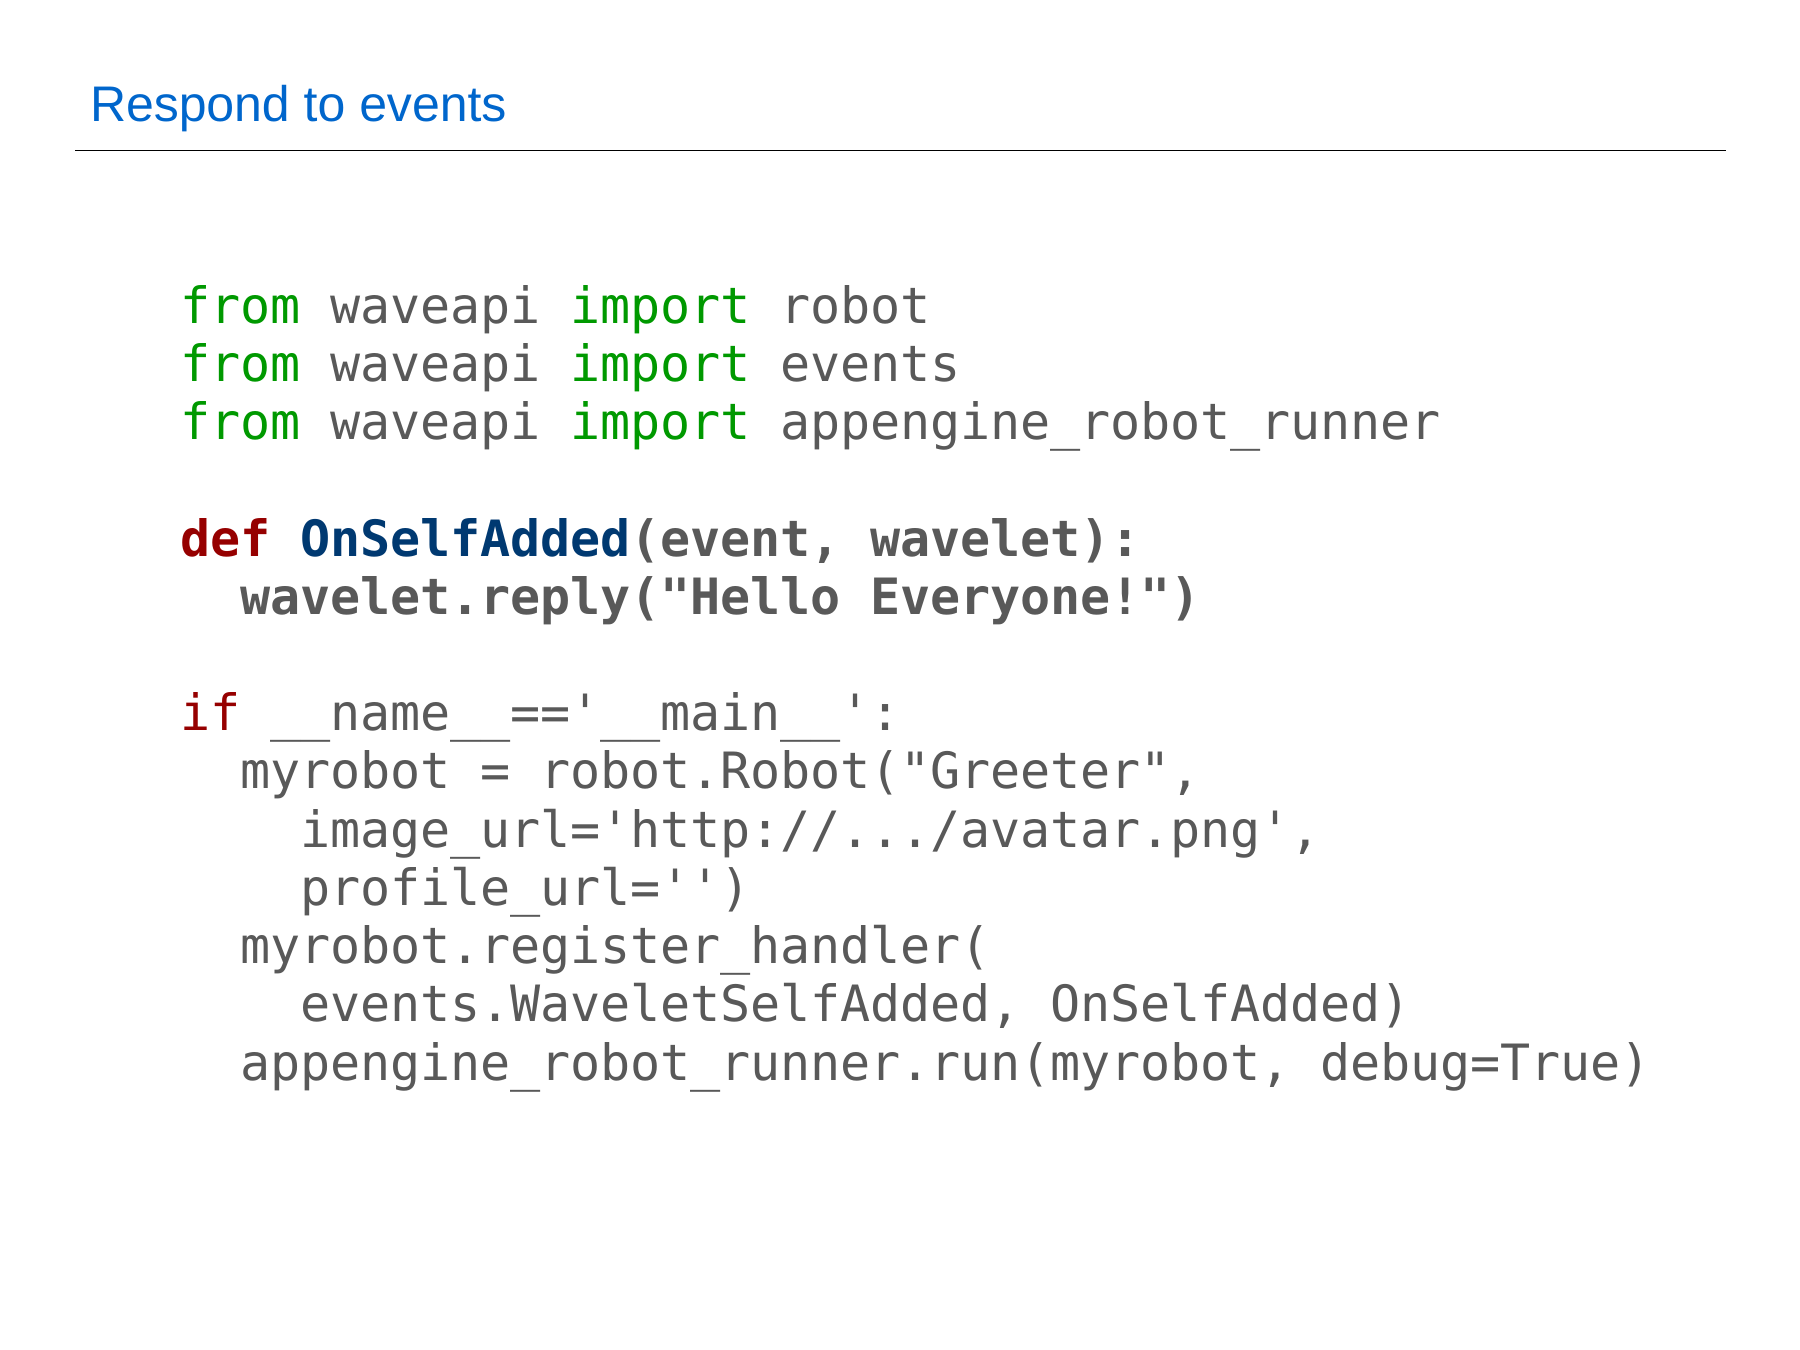

# Respond to events
from waveapi import robot
from waveapi import events
from waveapi import appengine_robot_runner
def OnSelfAdded(event, wavelet):
 wavelet.reply("Hello Everyone!")
if __name__=='__main__':
 myrobot = robot.Robot("Greeter",
 image_url='http://.../avatar.png',
 profile_url='')
 myrobot.register_handler(
 events.WaveletSelfAdded, OnSelfAdded)
 appengine_robot_runner.run(myrobot, debug=True)